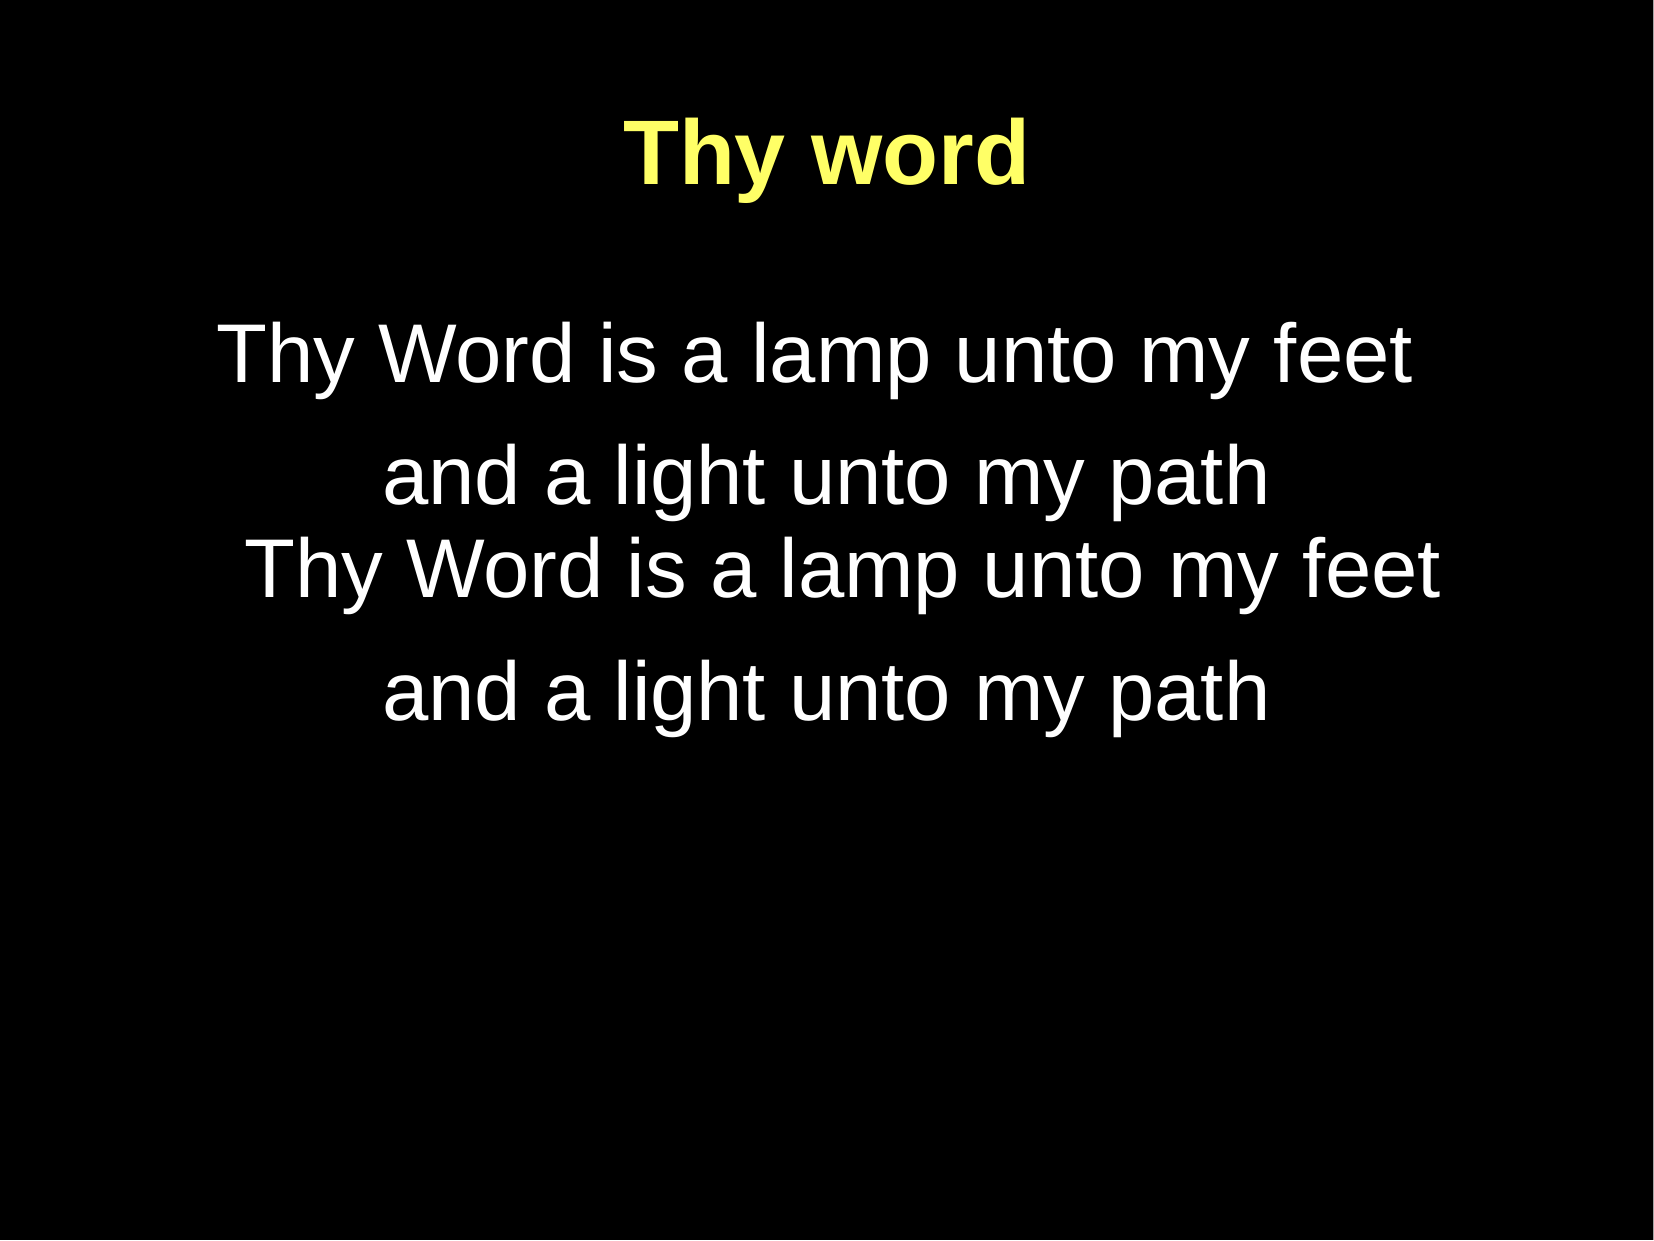

# Thy word
Thy Word is a lamp unto my feet
and a light unto my path
Thy Word is a lamp unto my feet
and a light unto my path